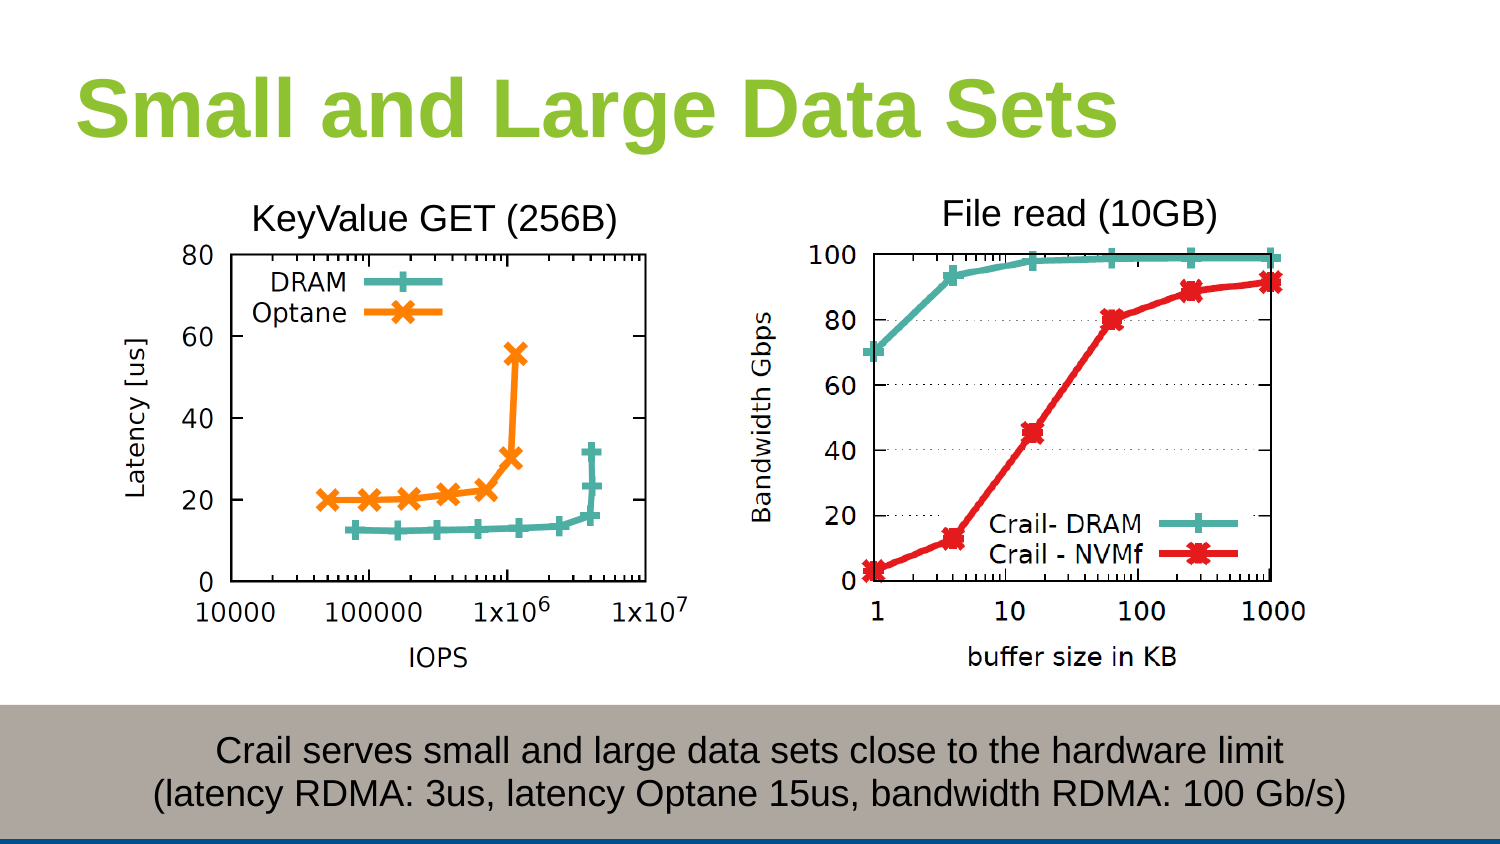

Small and Large Data Sets
#
File read (10GB)
KeyValue GET (256B)
Crail serves small and large data sets close to the hardware limit
(latency RDMA: 3us, latency Optane 15us, bandwidth RDMA: 100 Gb/s)
38